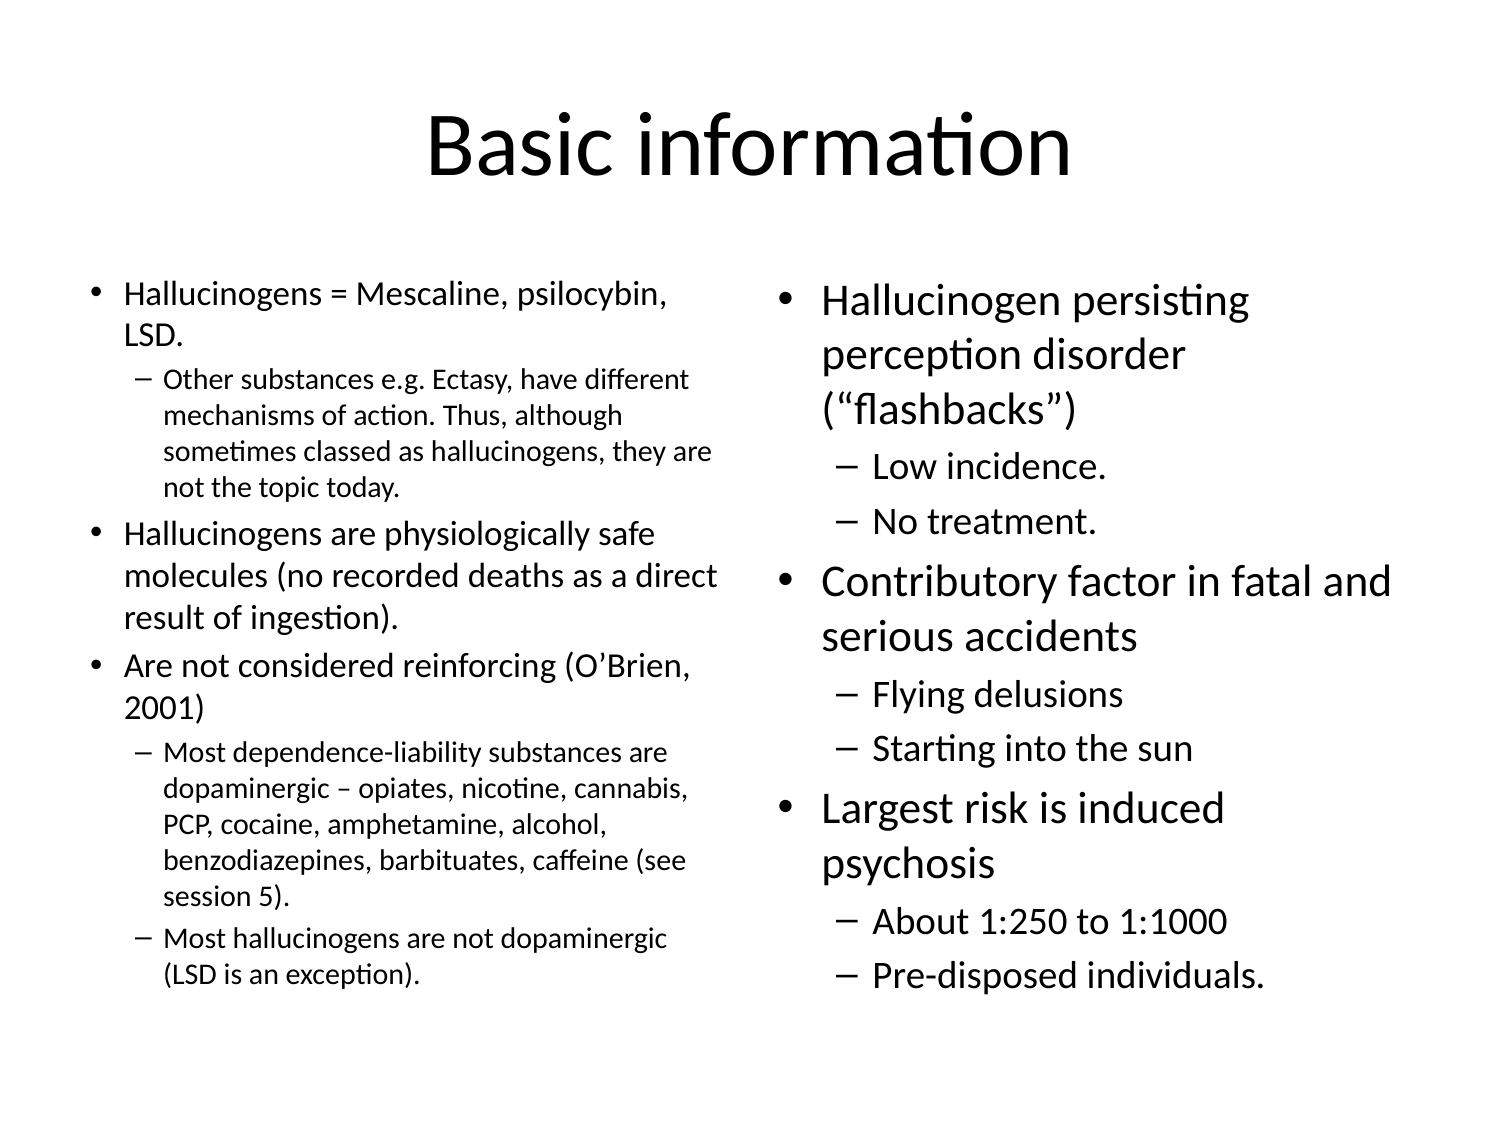

# Basic information
Hallucinogens = Mescaline, psilocybin, LSD.
Other substances e.g. Ectasy, have different mechanisms of action. Thus, although sometimes classed as hallucinogens, they are not the topic today.
Hallucinogens are physiologically safe molecules (no recorded deaths as a direct result of ingestion).
Are not considered reinforcing (O’Brien, 2001)
Most dependence-liability substances are dopaminergic – opiates, nicotine, cannabis, PCP, cocaine, amphetamine, alcohol, benzodiazepines, barbituates, caffeine (see session 5).
Most hallucinogens are not dopaminergic (LSD is an exception).
Hallucinogen persisting perception disorder (“flashbacks”)
Low incidence.
No treatment.
Contributory factor in fatal and serious accidents
Flying delusions
Starting into the sun
Largest risk is induced psychosis
About 1:250 to 1:1000
Pre-disposed individuals.